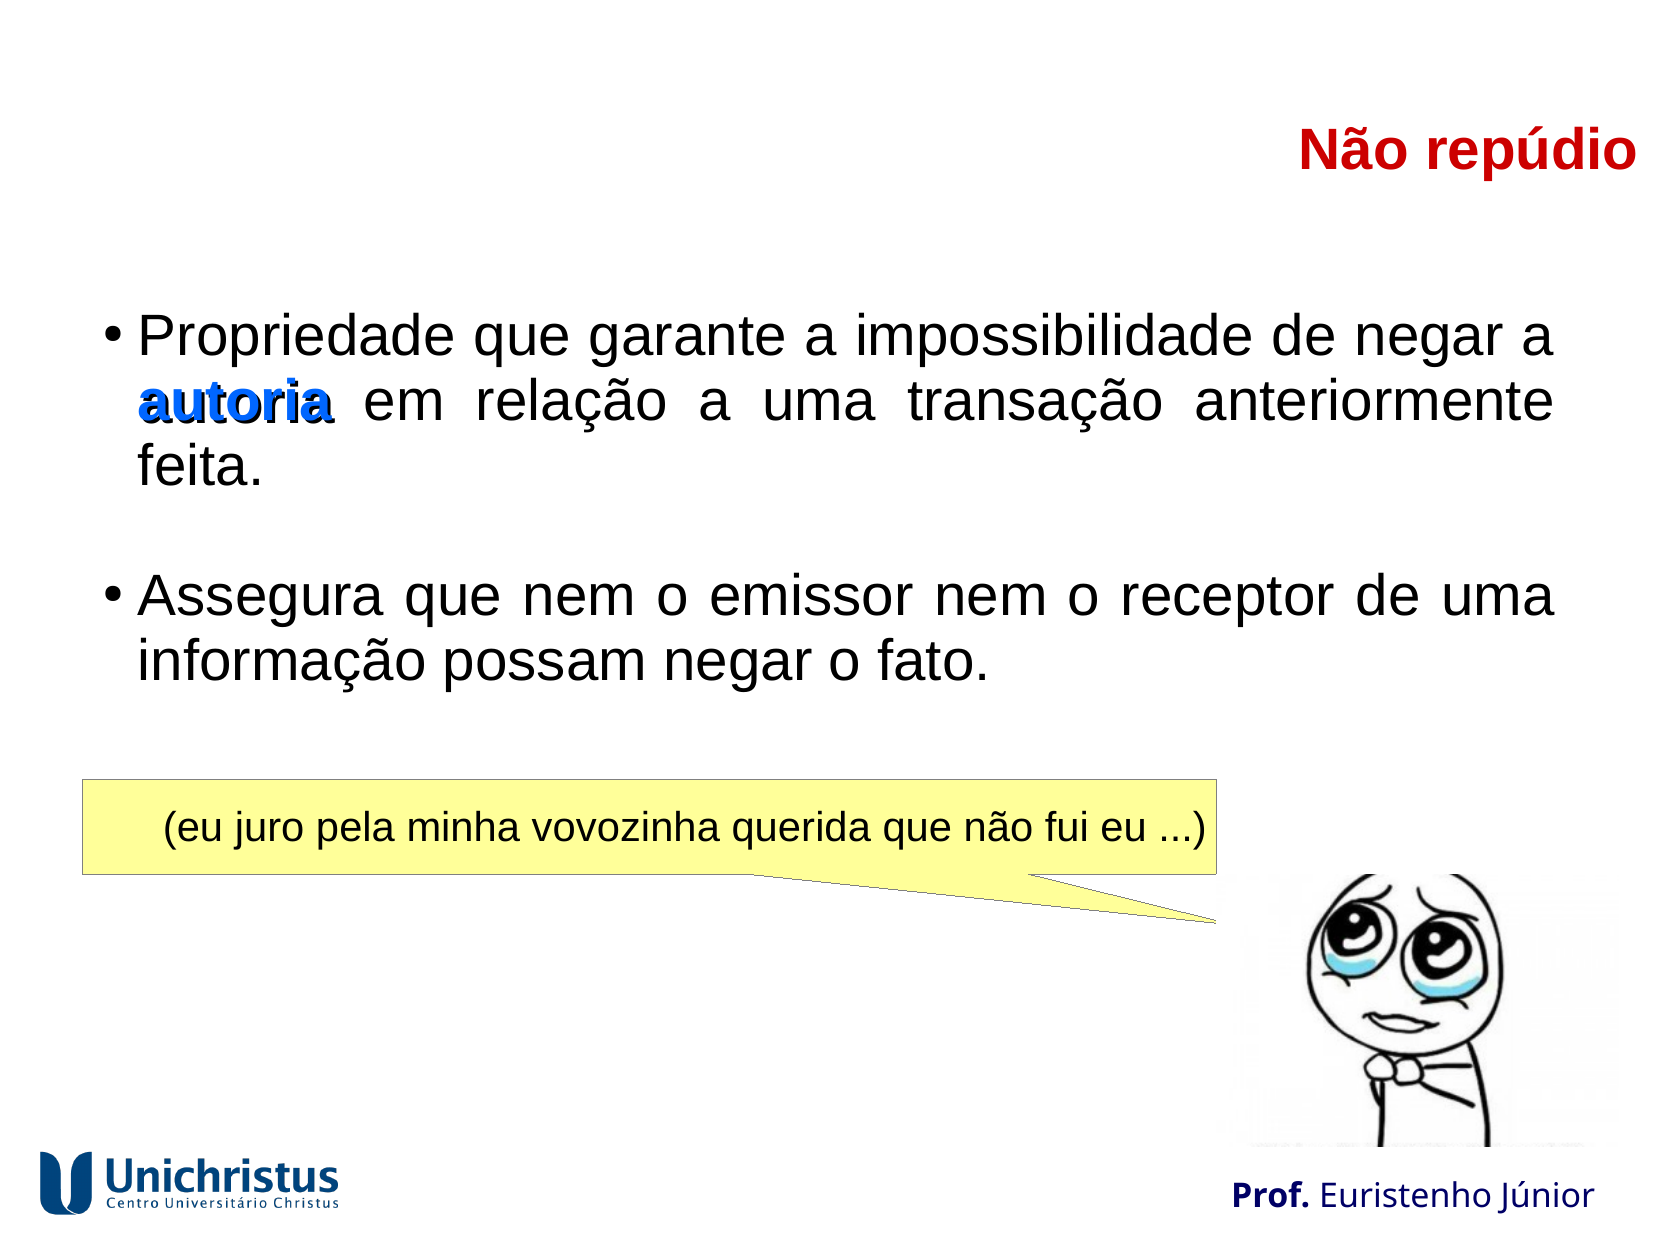

Não repúdio
Propriedade que garante a impossibilidade de negar a autoria em relação a uma transação anteriormente feita.
Assegura que nem o emissor nem o receptor de uma informação possam negar o fato.
(eu juro pela minha vovozinha querida que não fui eu ...)
Prof. Euristenho Júnior